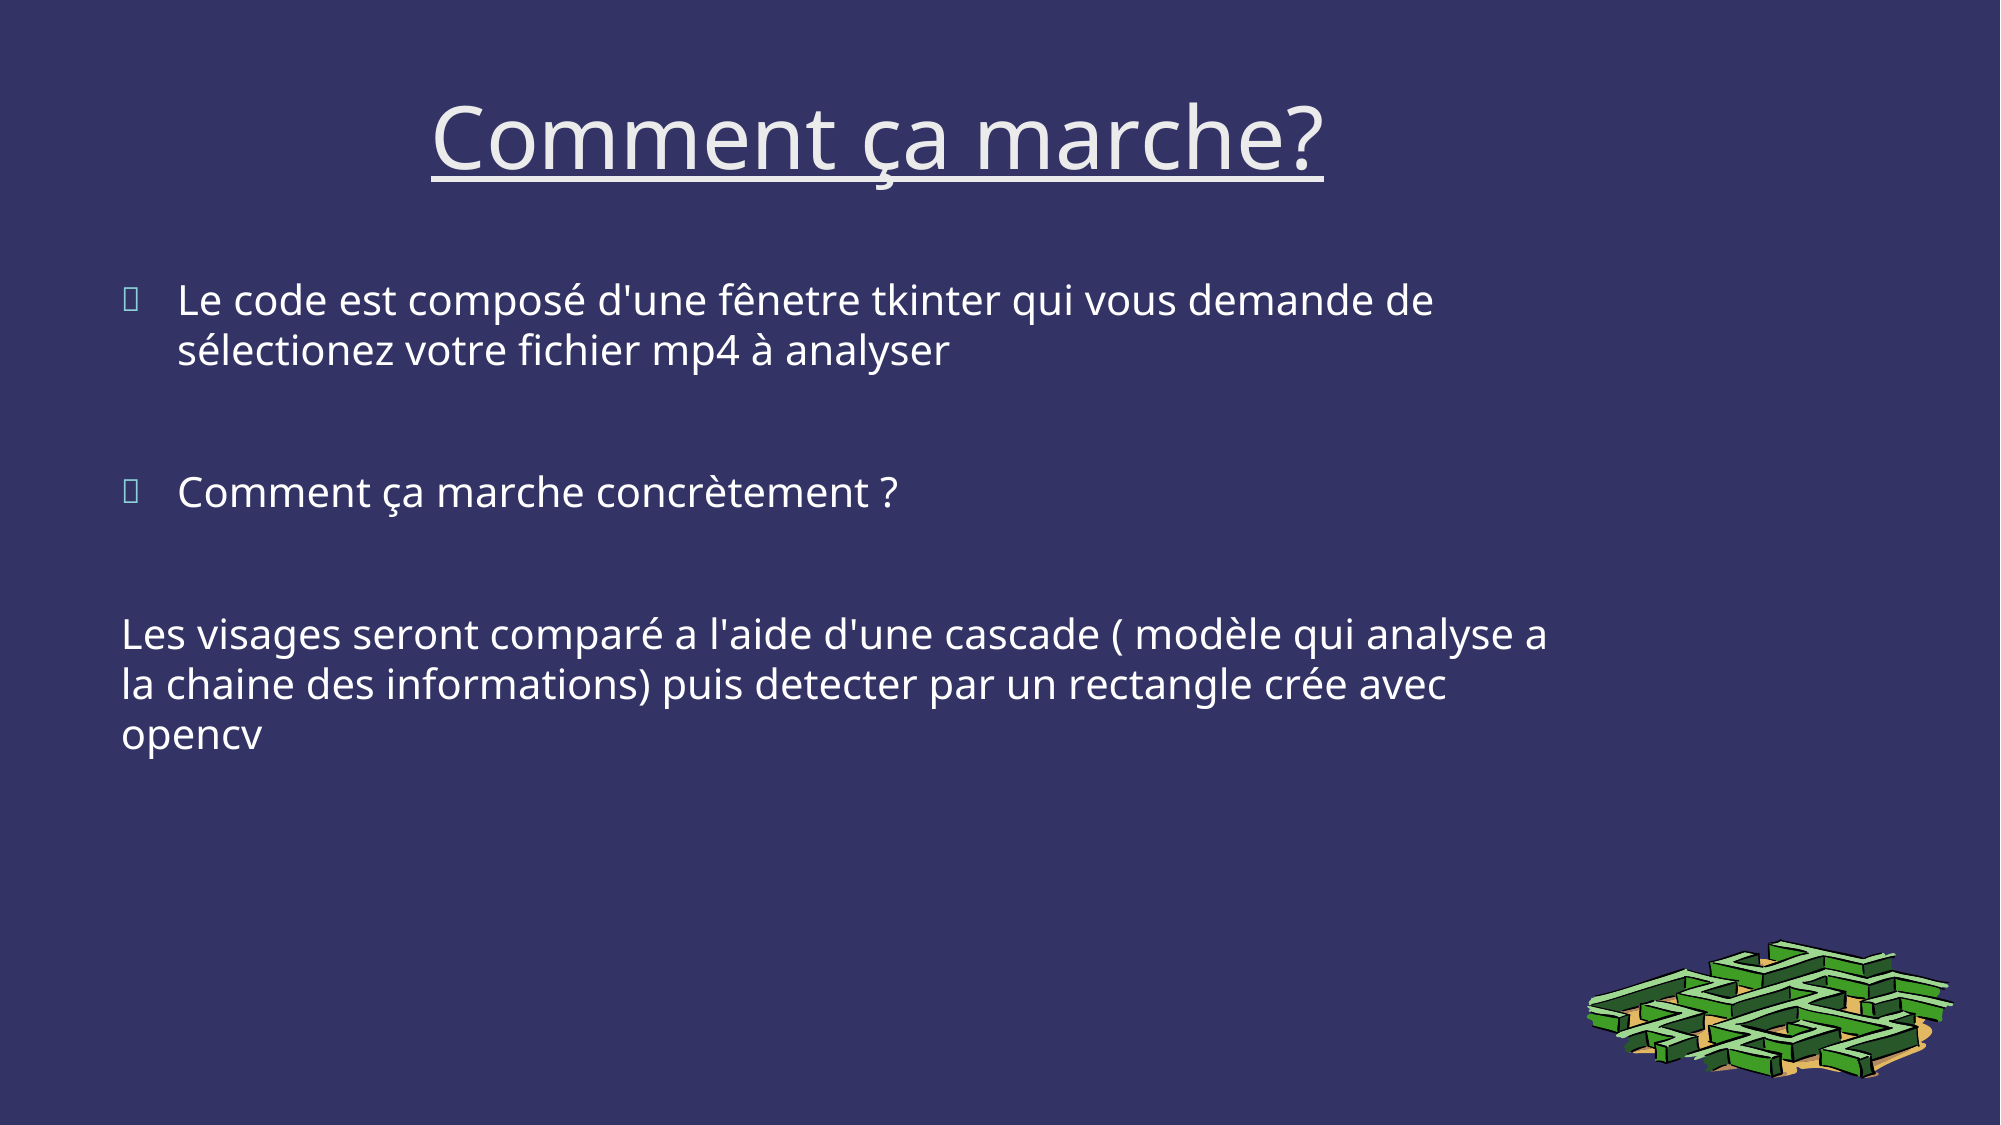

# Comment ça marche?
Le code est composé d'une fênetre tkinter qui vous demande de sélectionez votre fichier mp4 à analyser
Comment ça marche concrètement ?
Les visages seront comparé a l'aide d'une cascade ( modèle qui analyse a la chaine des informations) puis detecter par un rectangle crée avec opencv